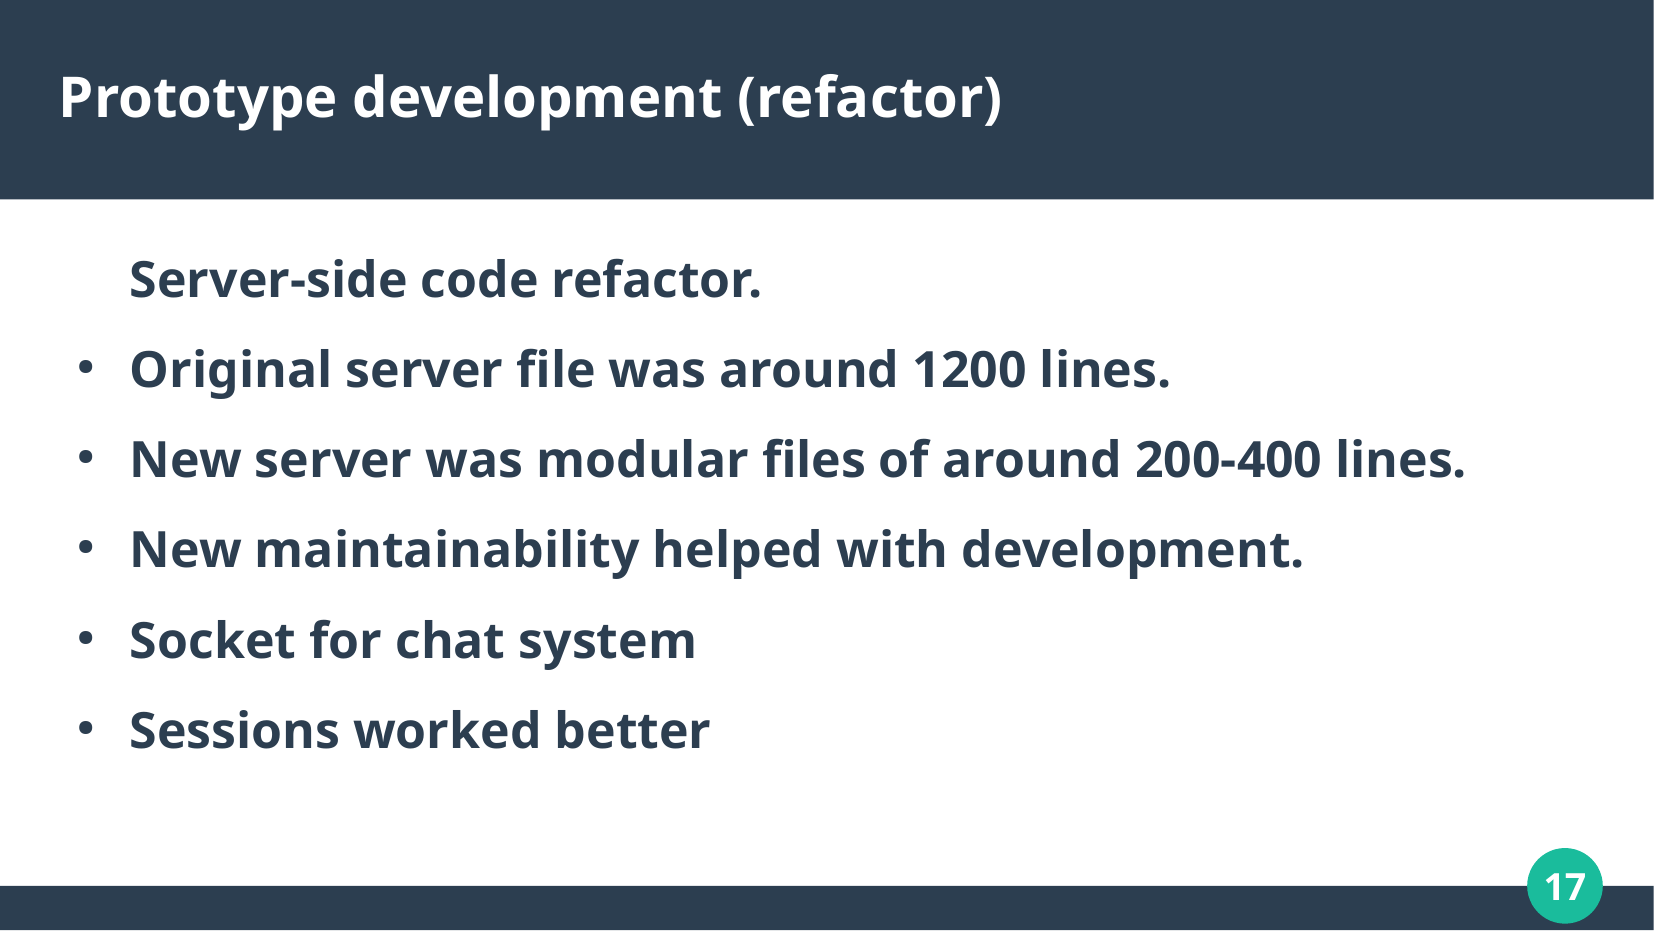

# Prototype development (refactor)
Server-side code refactor.
Original server file was around 1200 lines.
New server was modular files of around 200-400 lines.
New maintainability helped with development.
Socket for chat system
Sessions worked better